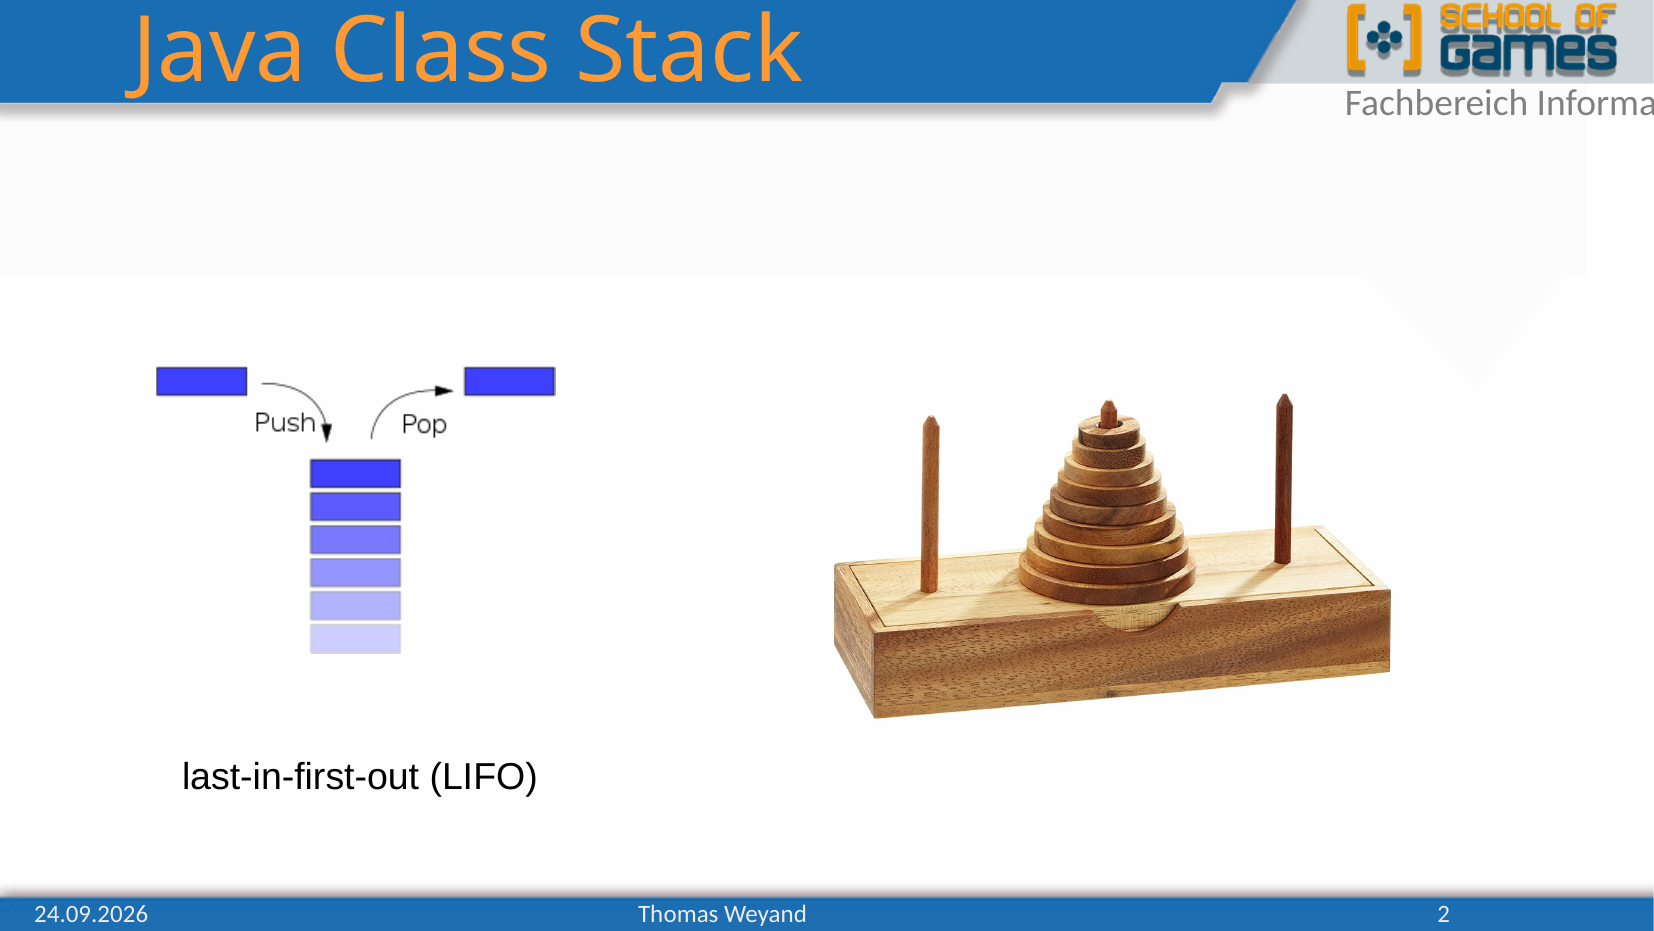

Java Class Stack
last-in-first-out (LIFO)
Thomas Weyand